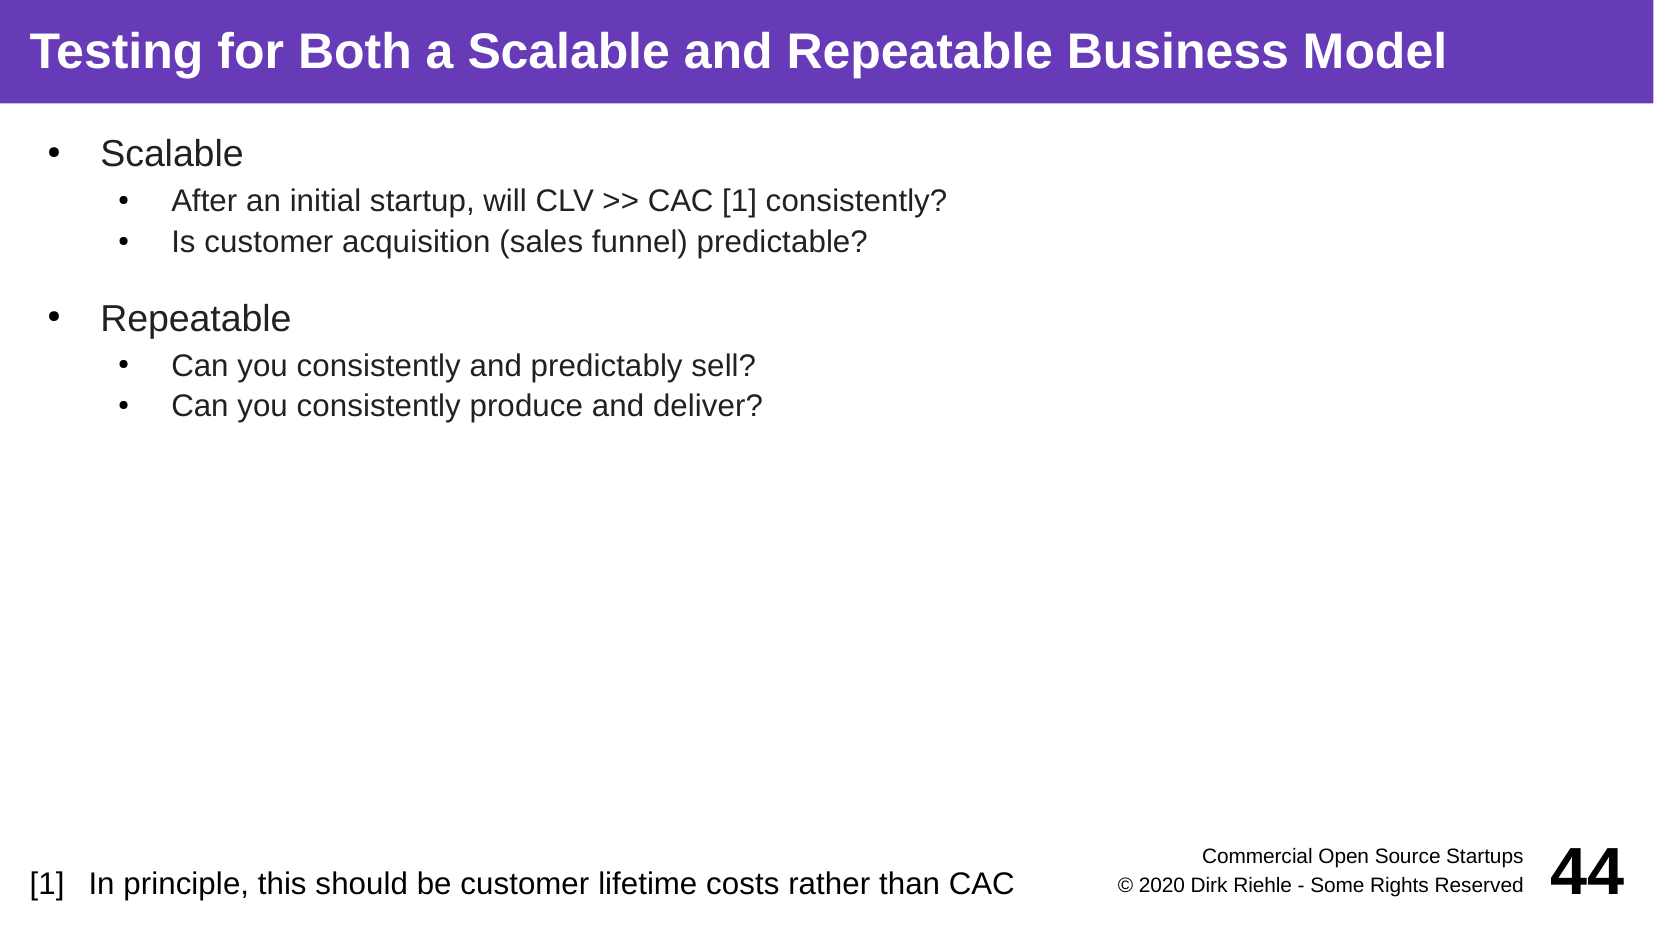

# Testing for Both a Scalable and Repeatable Business Model
Scalable
After an initial startup, will CLV >> CAC [1] consistently?
Is customer acquisition (sales funnel) predictable?
Repeatable
Can you consistently and predictably sell?
Can you consistently produce and deliver?
[1]	In principle, this should be customer lifetime costs rather than CAC
Commercial Open Source Startups
44
© 2020 Dirk Riehle - Some Rights Reserved